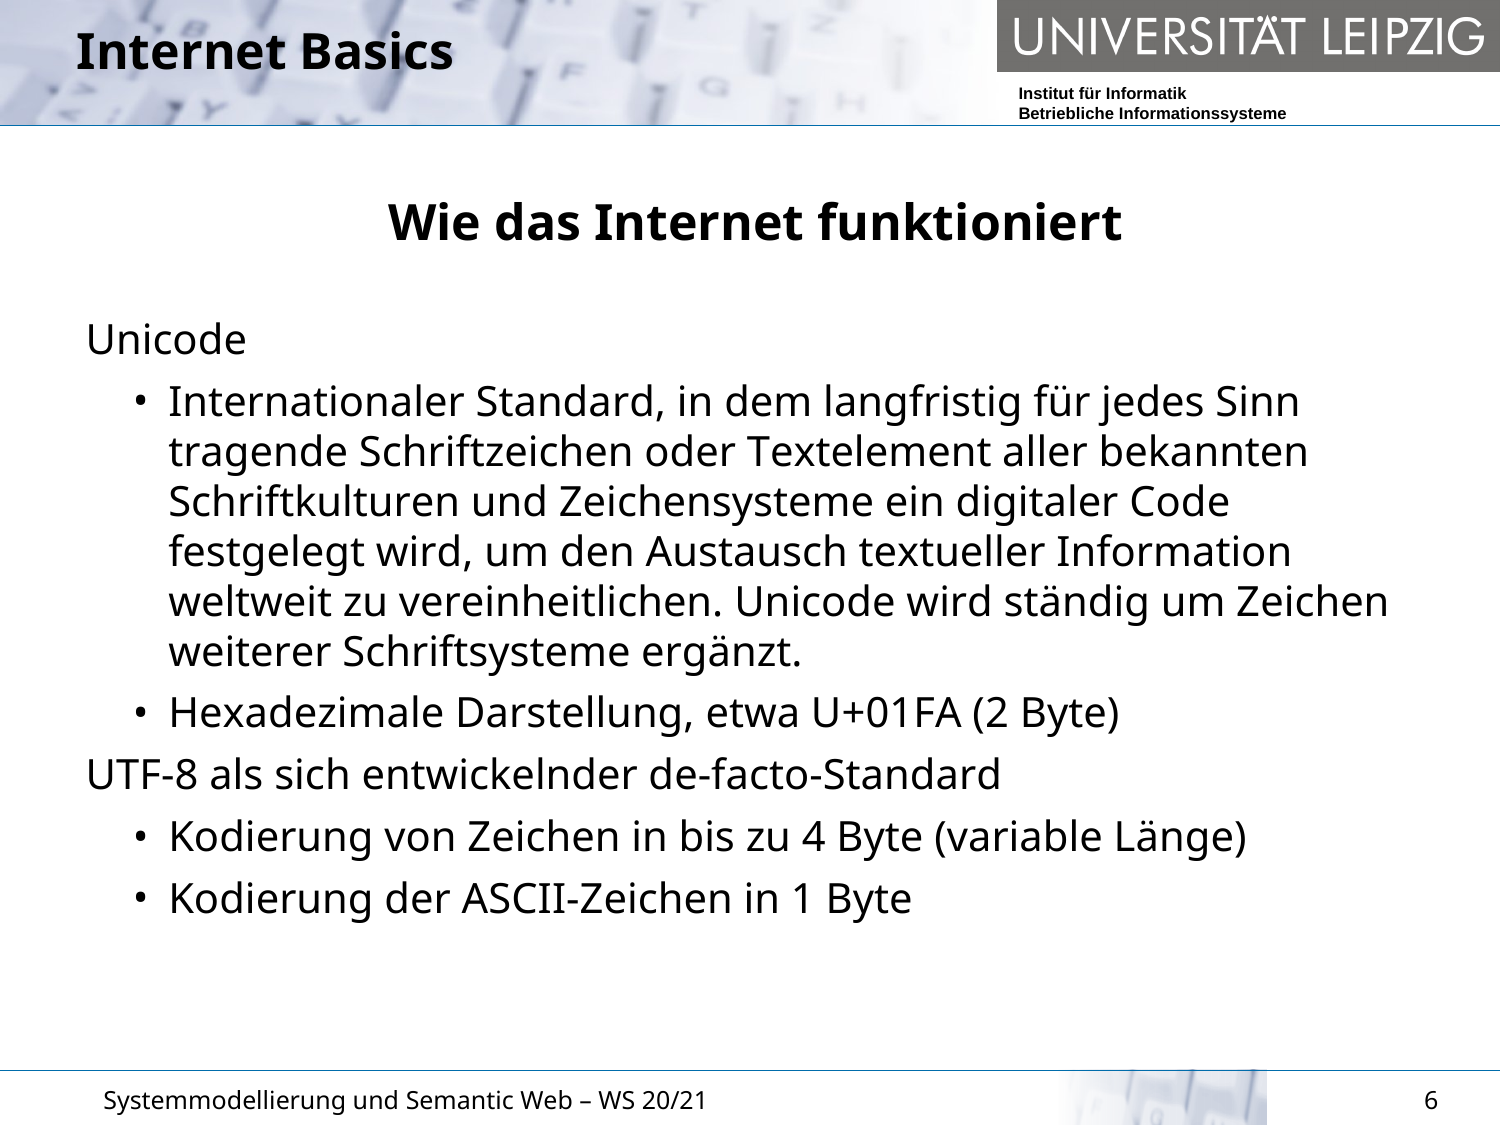

Internet Basics
Wie das Internet funktioniert
Unicode
Internationaler Standard, in dem langfristig für jedes Sinn tragende Schriftzeichen oder Textelement aller bekannten Schriftkulturen und Zeichensysteme ein digitaler Code festgelegt wird, um den Austausch textueller Information weltweit zu vereinheitlichen. Unicode wird ständig um Zeichen weiterer Schriftsysteme ergänzt.
Hexadezimale Darstellung, etwa U+01FA (2 Byte)
UTF-8 als sich entwickelnder de-facto-Standard
Kodierung von Zeichen in bis zu 4 Byte (variable Länge)
Kodierung der ASCII-Zeichen in 1 Byte
Systemmodellierung und Semantic Web – WS 20/21
6